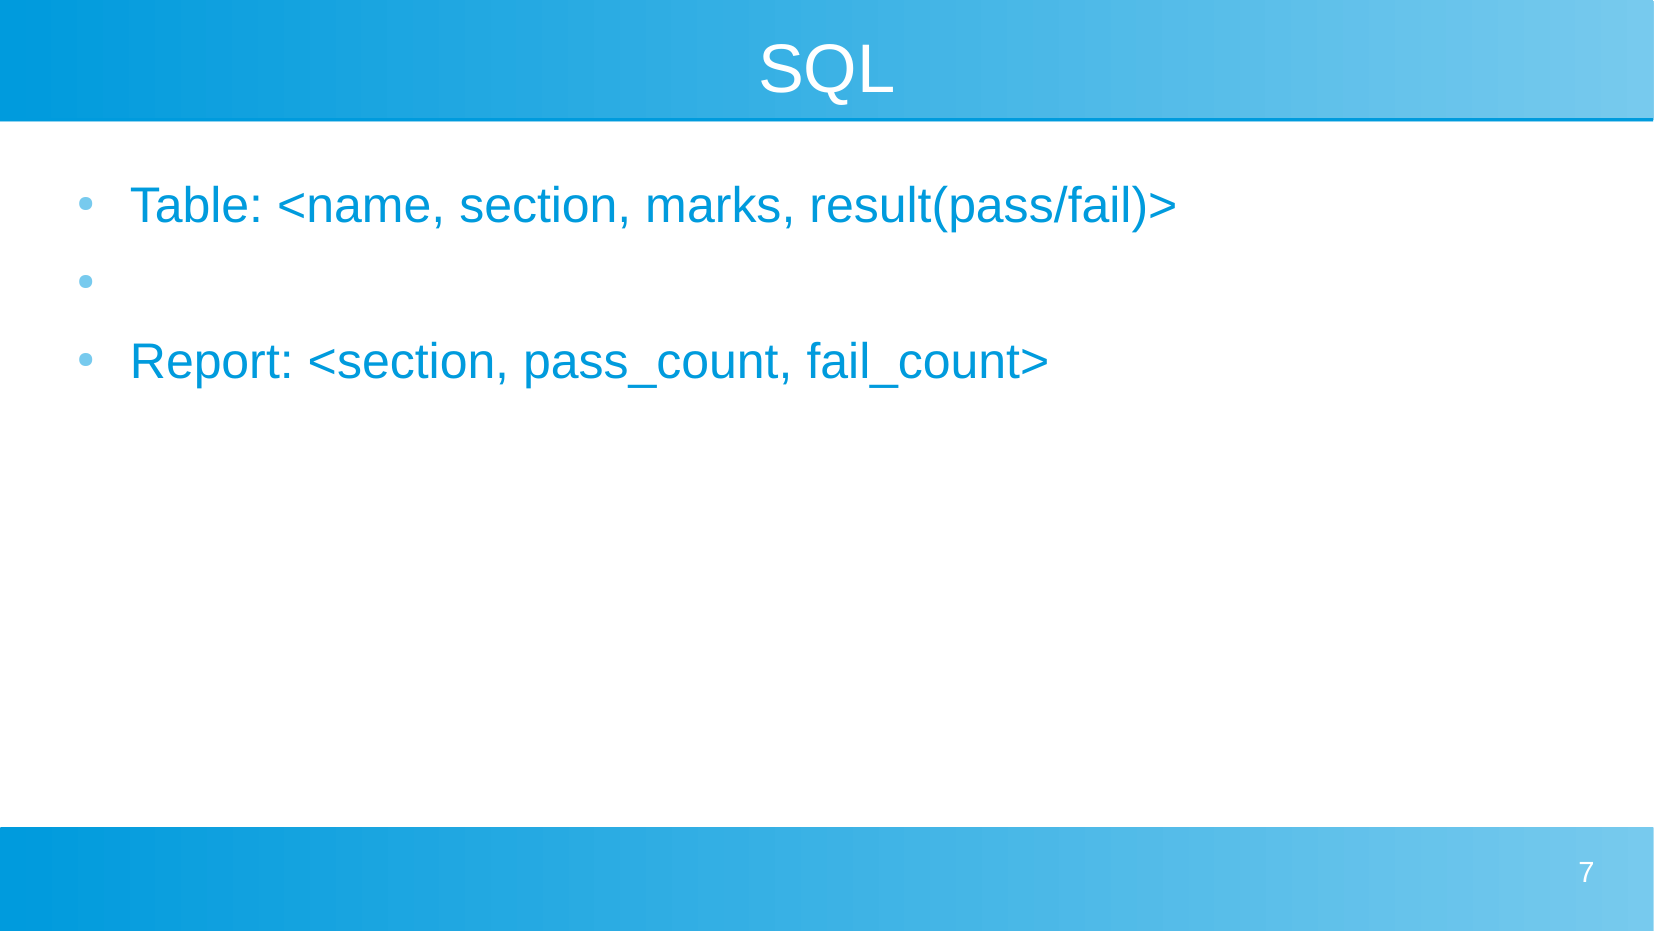

# SQL
Table: <name, section, marks, result(pass/fail)>
Report: <section, pass_count, fail_count>
7